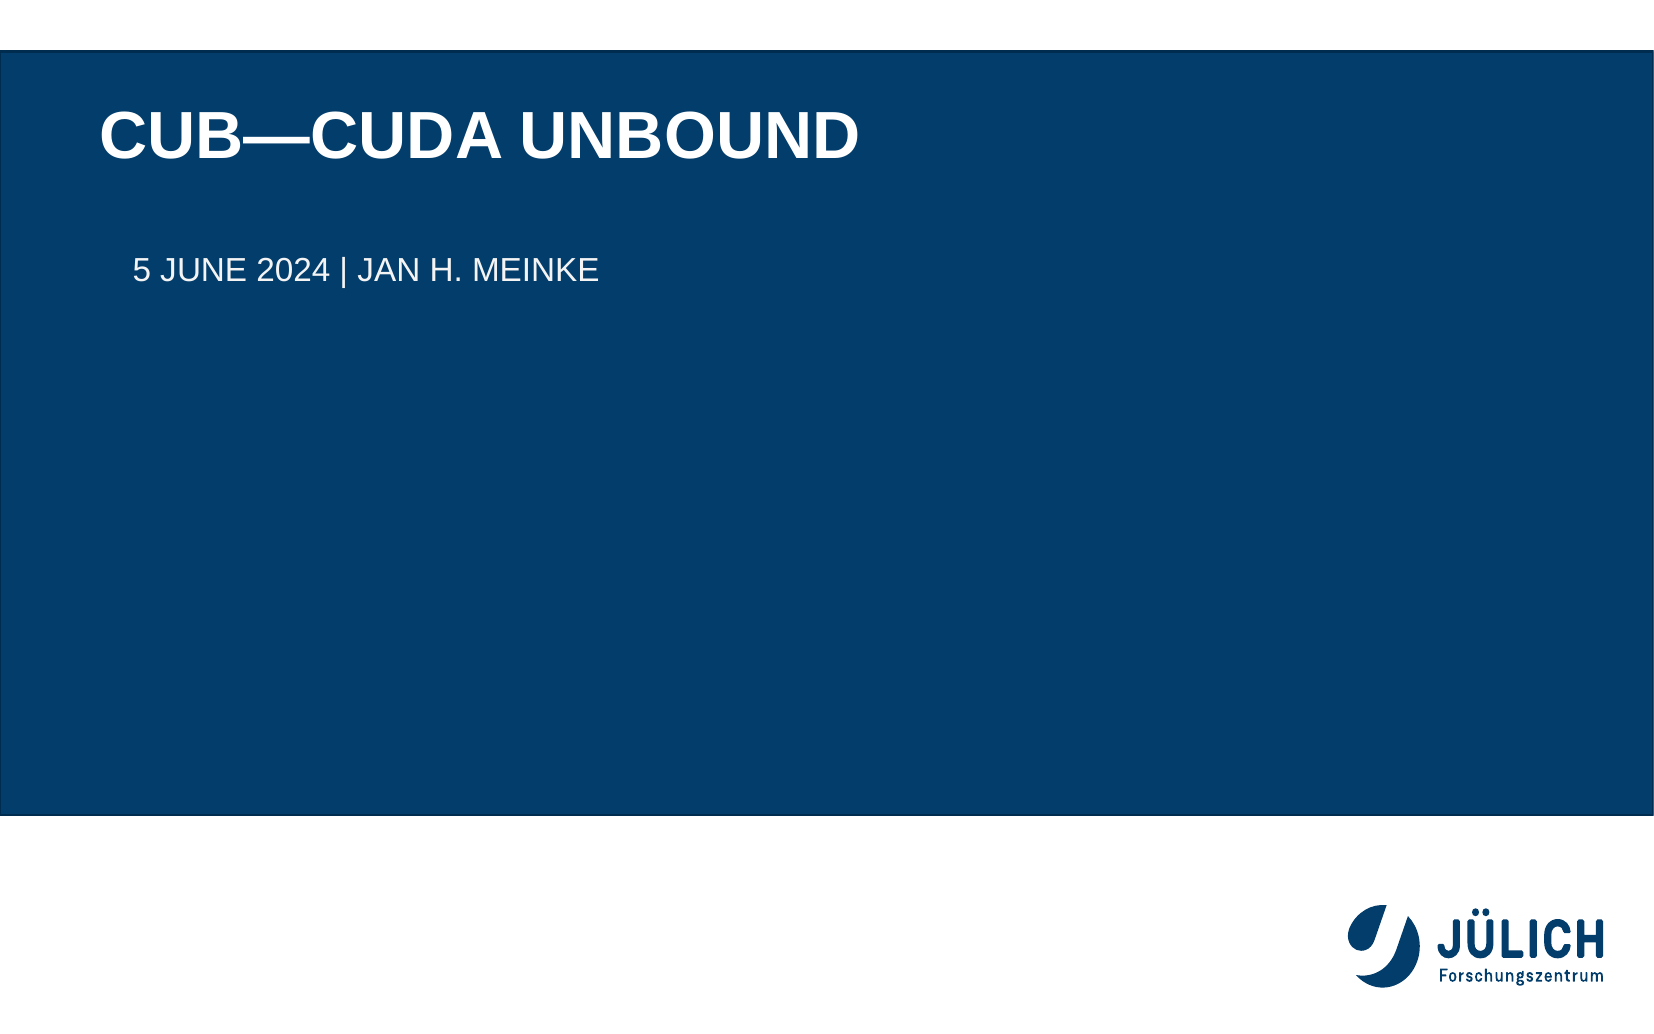

# CUB—CUDA unbound
5 JUNE 2024 | JAN H. MEINKE